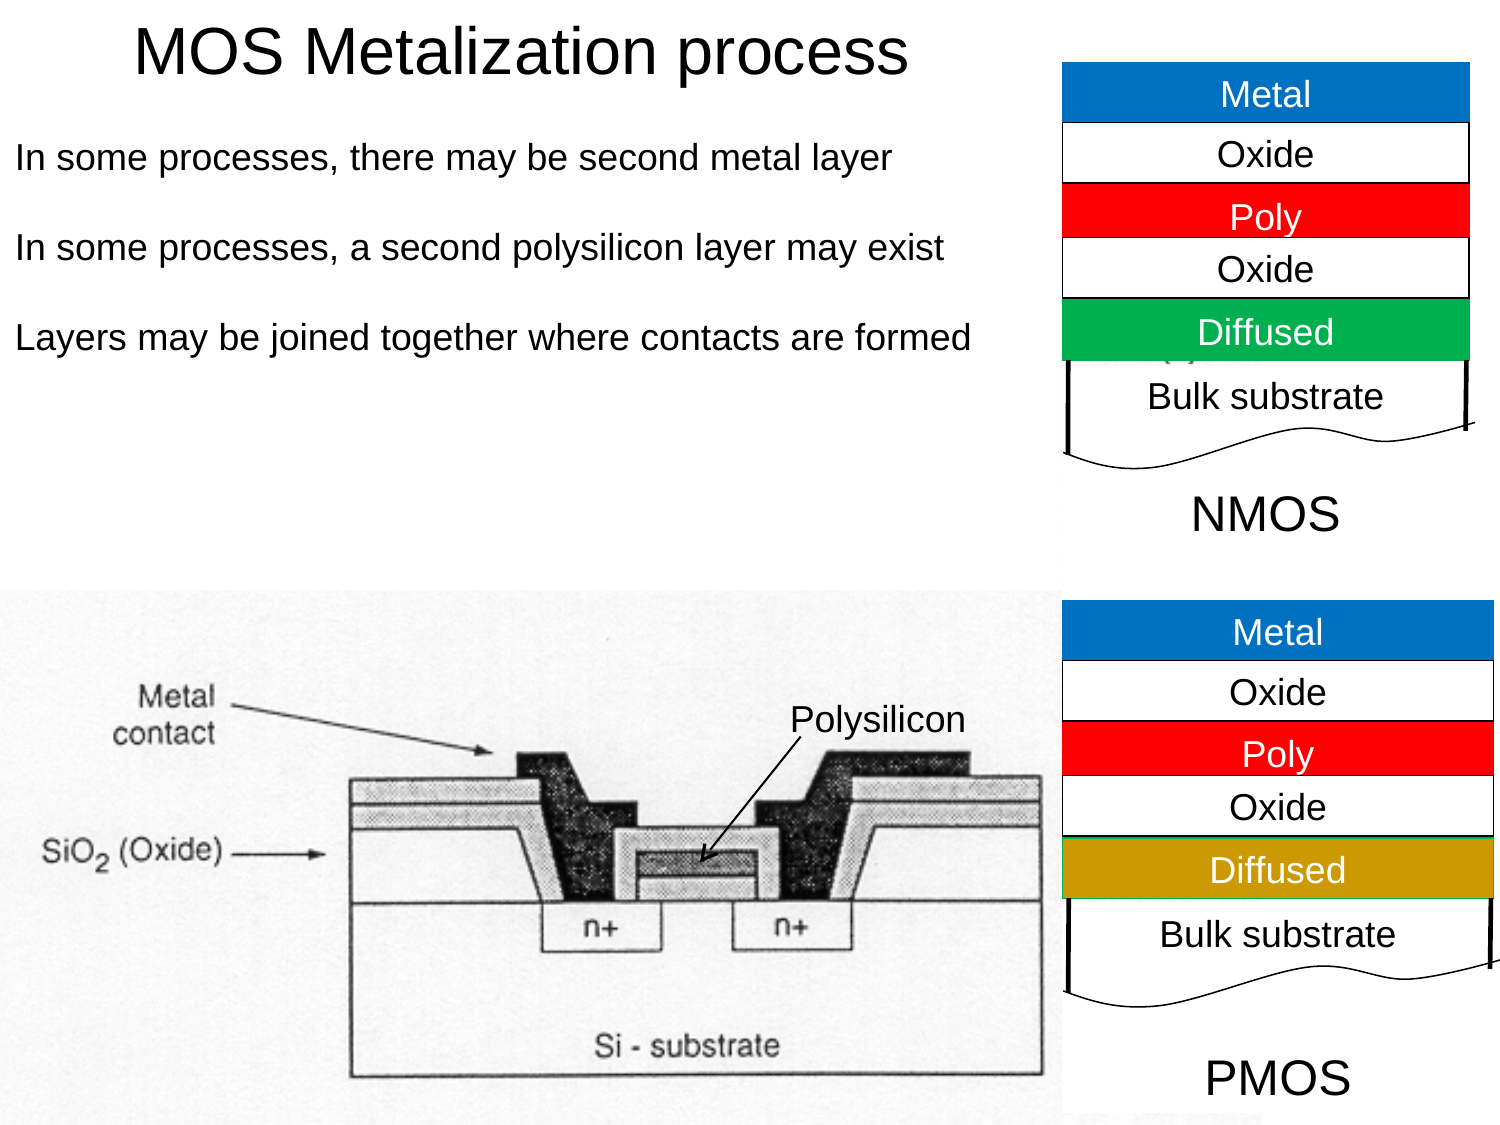

MOS Metalization process
In some processes, there may be second metal layer
In some processes, a second polysilicon layer may exist
Layers may be joined together where contacts are formed
Metal
Oxide
Poly
Oxide
Diffused
Bulk substrate
NMOS
Metal
Oxide
Polysilicon
Poly
Oxide
Diffused
Bulk substrate
PMOS